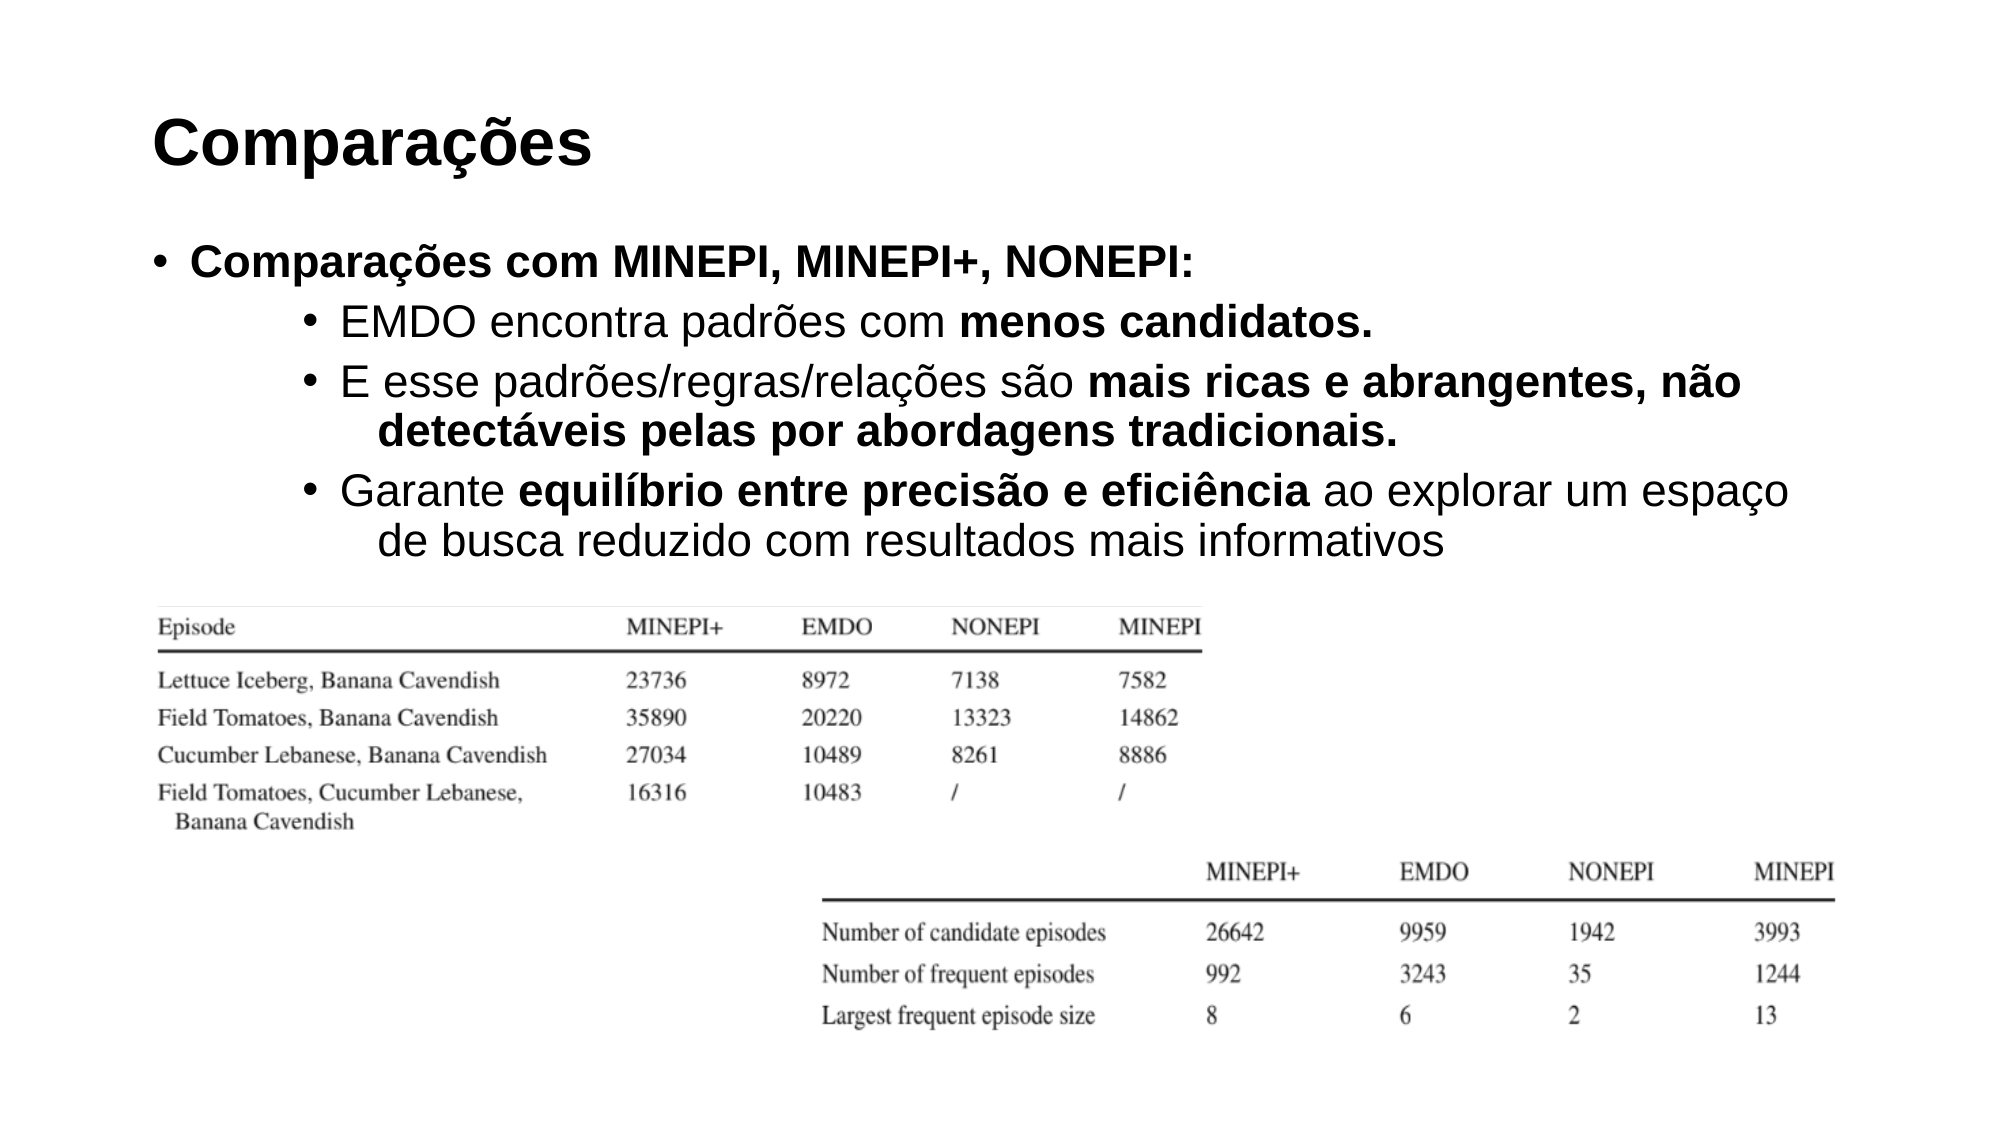

# Comparações
Comparações com MINEPI, MINEPI+, NONEPI:
EMDO encontra padrões com menos candidatos.
E esse padrões/regras/relações são mais ricas e abrangentes, não detectáveis pelas por abordagens tradicionais.
Garante equilíbrio entre precisão e eficiência ao explorar um espaço de busca reduzido com resultados mais informativos